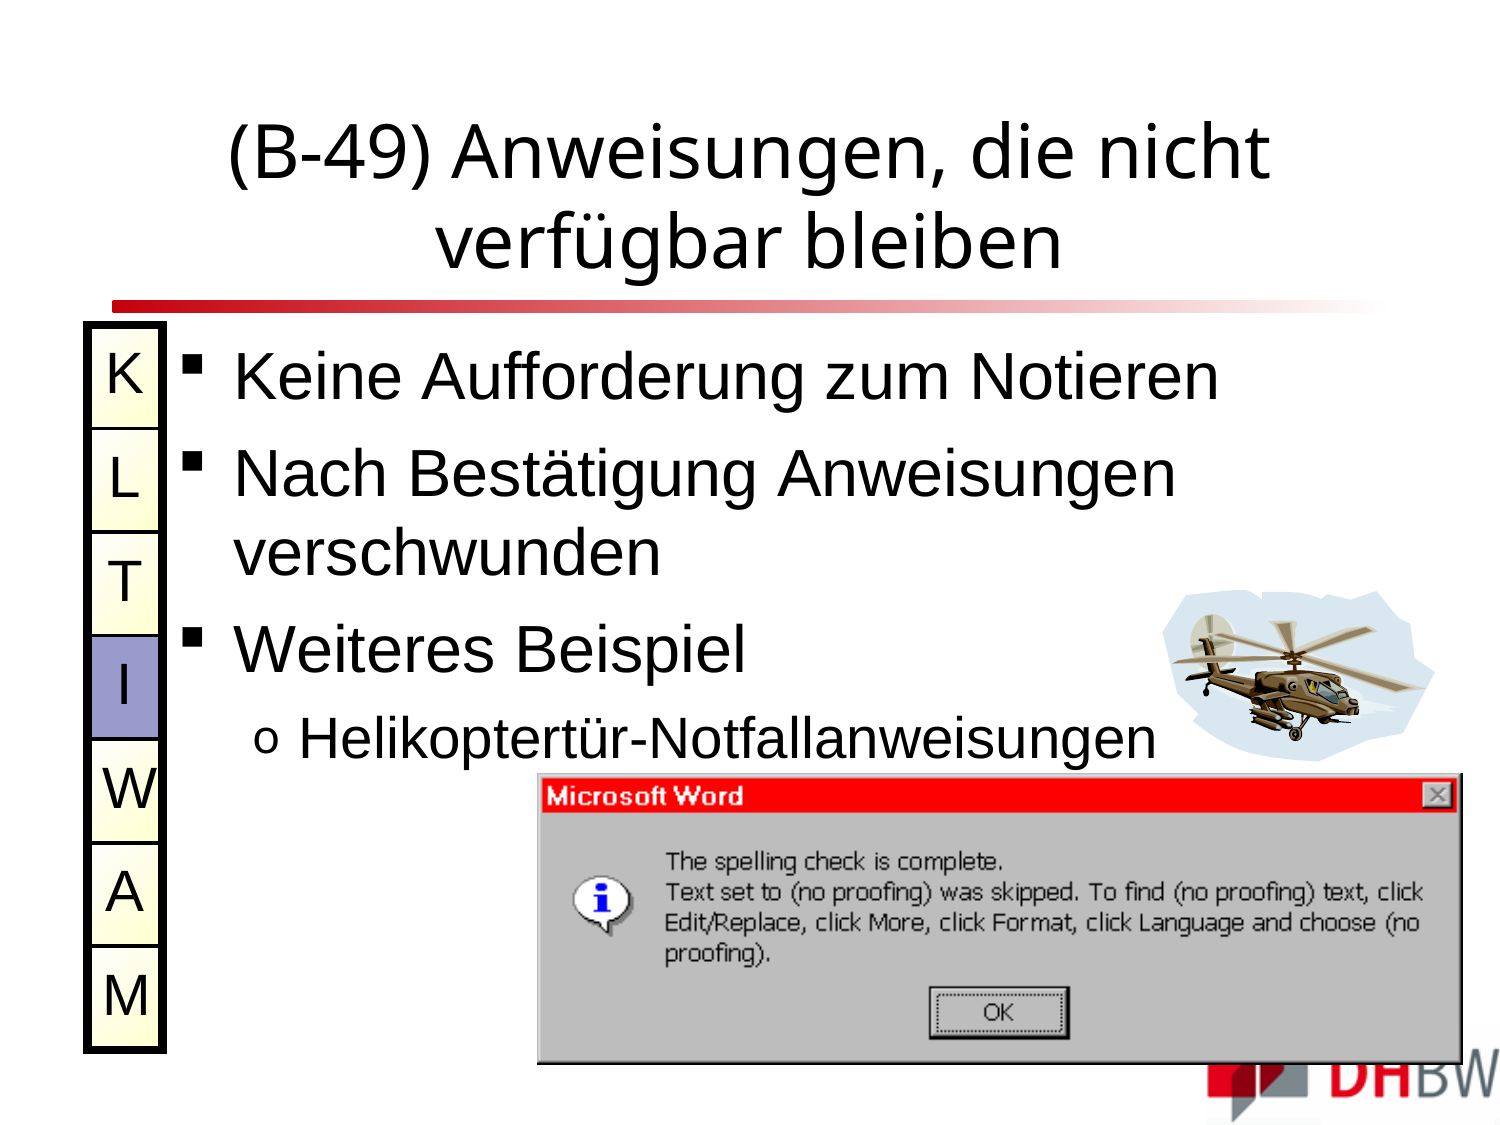

# (B-49) Anweisungen, die nicht verfügbar bleiben
| K |
| --- |
| L |
| T |
| I |
| W |
| A |
| M |
Keine Aufforderung zum Notieren
Nach Bestätigung Anweisungen verschwunden
Weiteres Beispiel
Helikoptertür-Notfallanweisungen